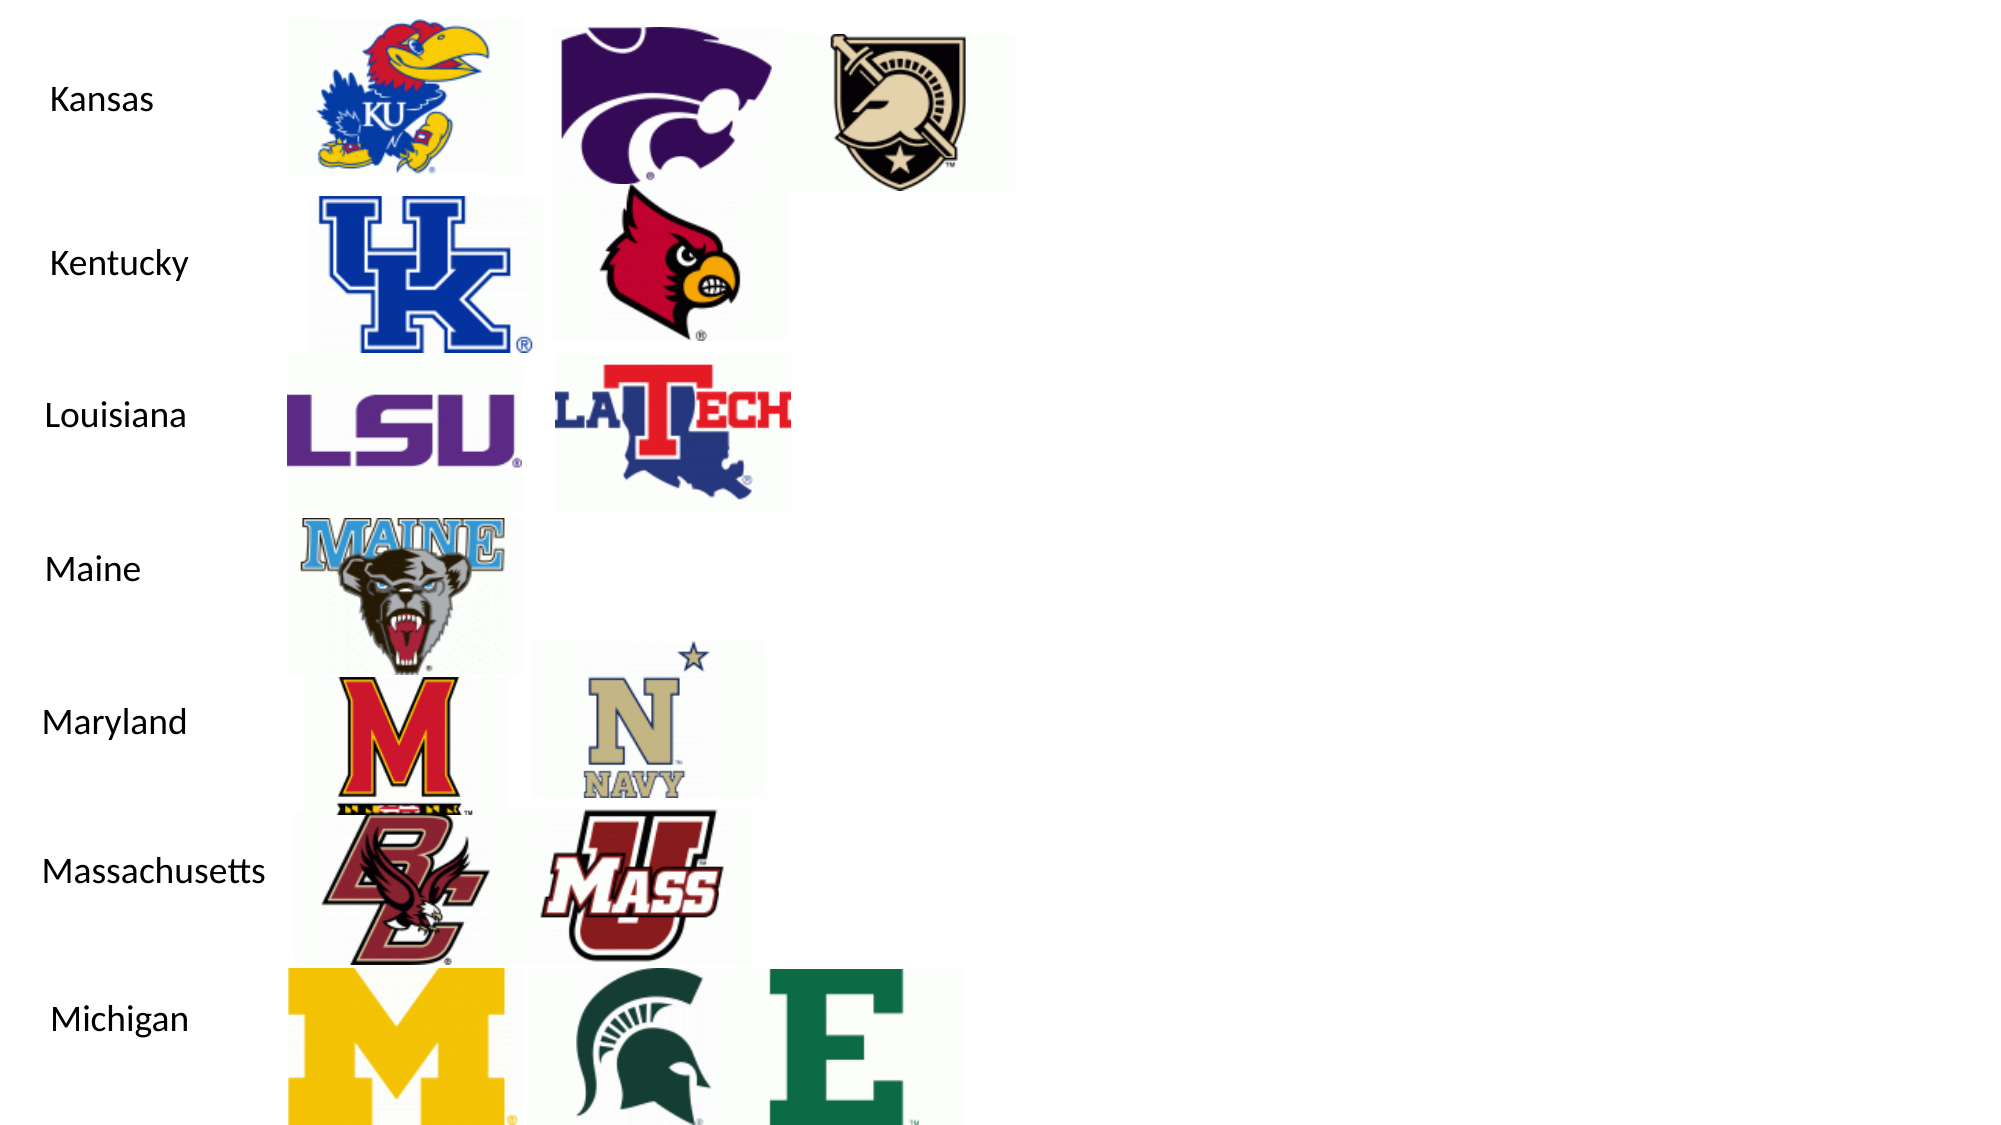

Kansas
Kentucky
Louisiana
Maine
Maryland
Massachusetts
Michigan